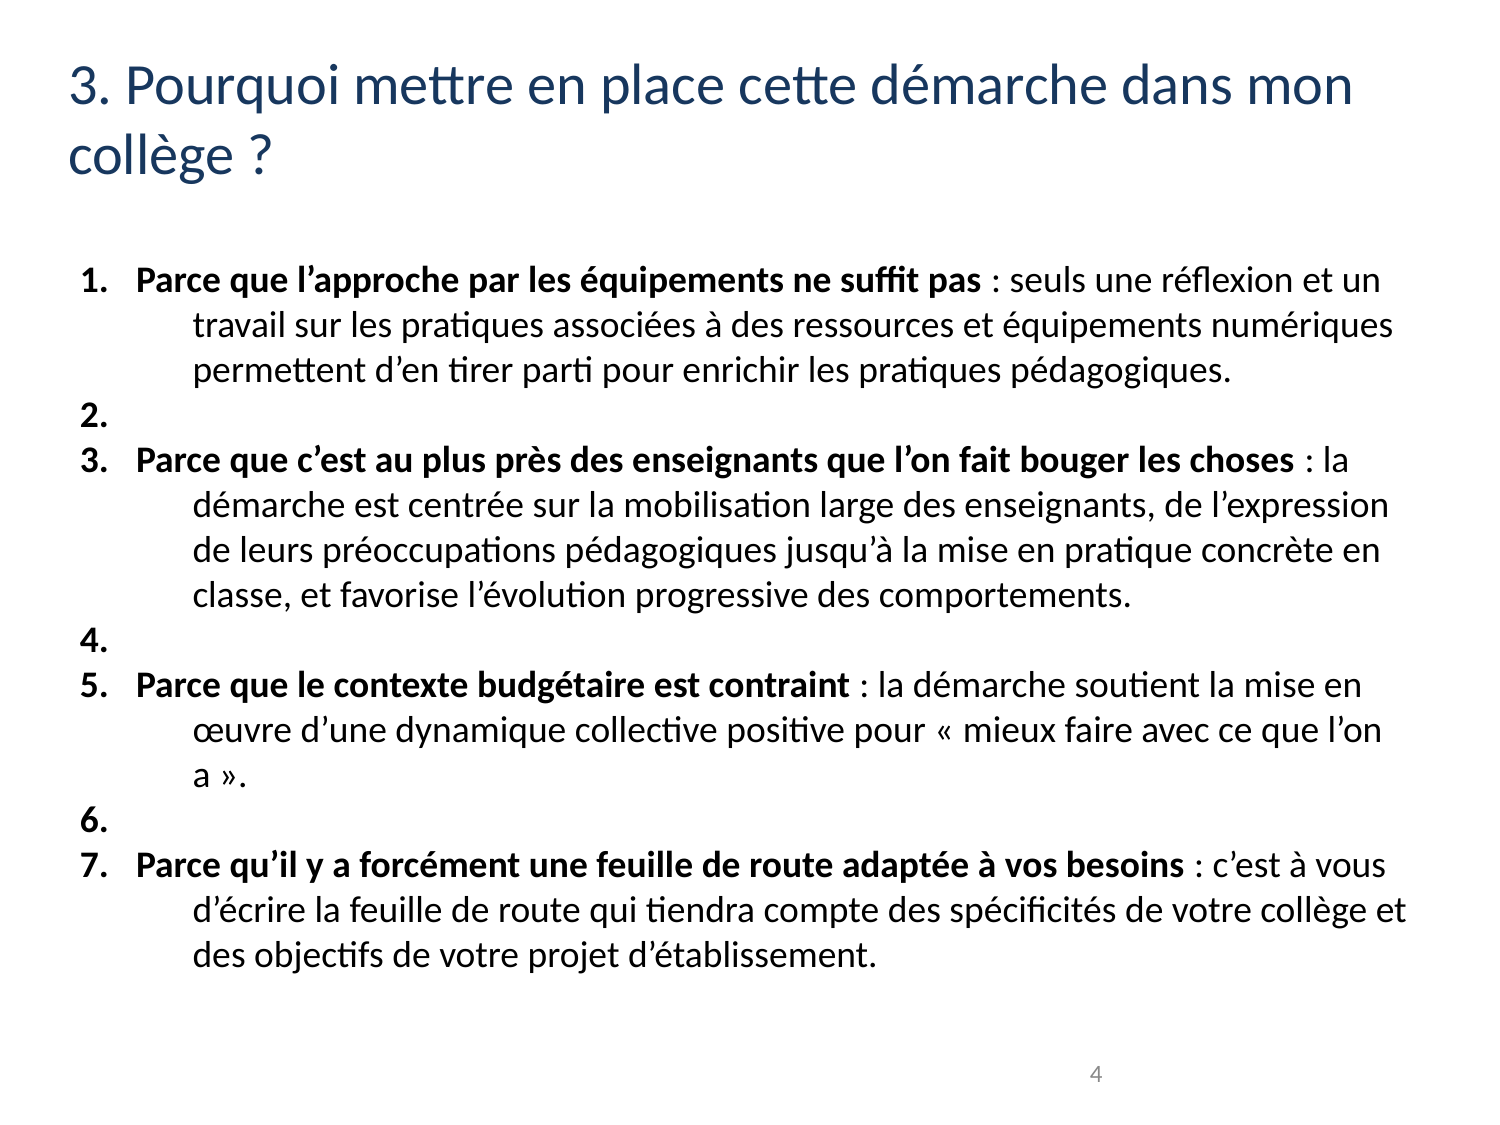

# 3. Pourquoi mettre en place cette démarche dans mon collège ?
Parce que l’approche par les équipements ne suffit pas : seuls une réflexion et un travail sur les pratiques associées à des ressources et équipements numériques permettent d’en tirer parti pour enrichir les pratiques pédagogiques.
Parce que c’est au plus près des enseignants que l’on fait bouger les choses : la démarche est centrée sur la mobilisation large des enseignants, de l’expression de leurs préoccupations pédagogiques jusqu’à la mise en pratique concrète en classe, et favorise l’évolution progressive des comportements.
Parce que le contexte budgétaire est contraint : la démarche soutient la mise en œuvre d’une dynamique collective positive pour « mieux faire avec ce que l’on a ».
Parce qu’il y a forcément une feuille de route adaptée à vos besoins : c’est à vous d’écrire la feuille de route qui tiendra compte des spécificités de votre collège et des objectifs de votre projet d’établissement.